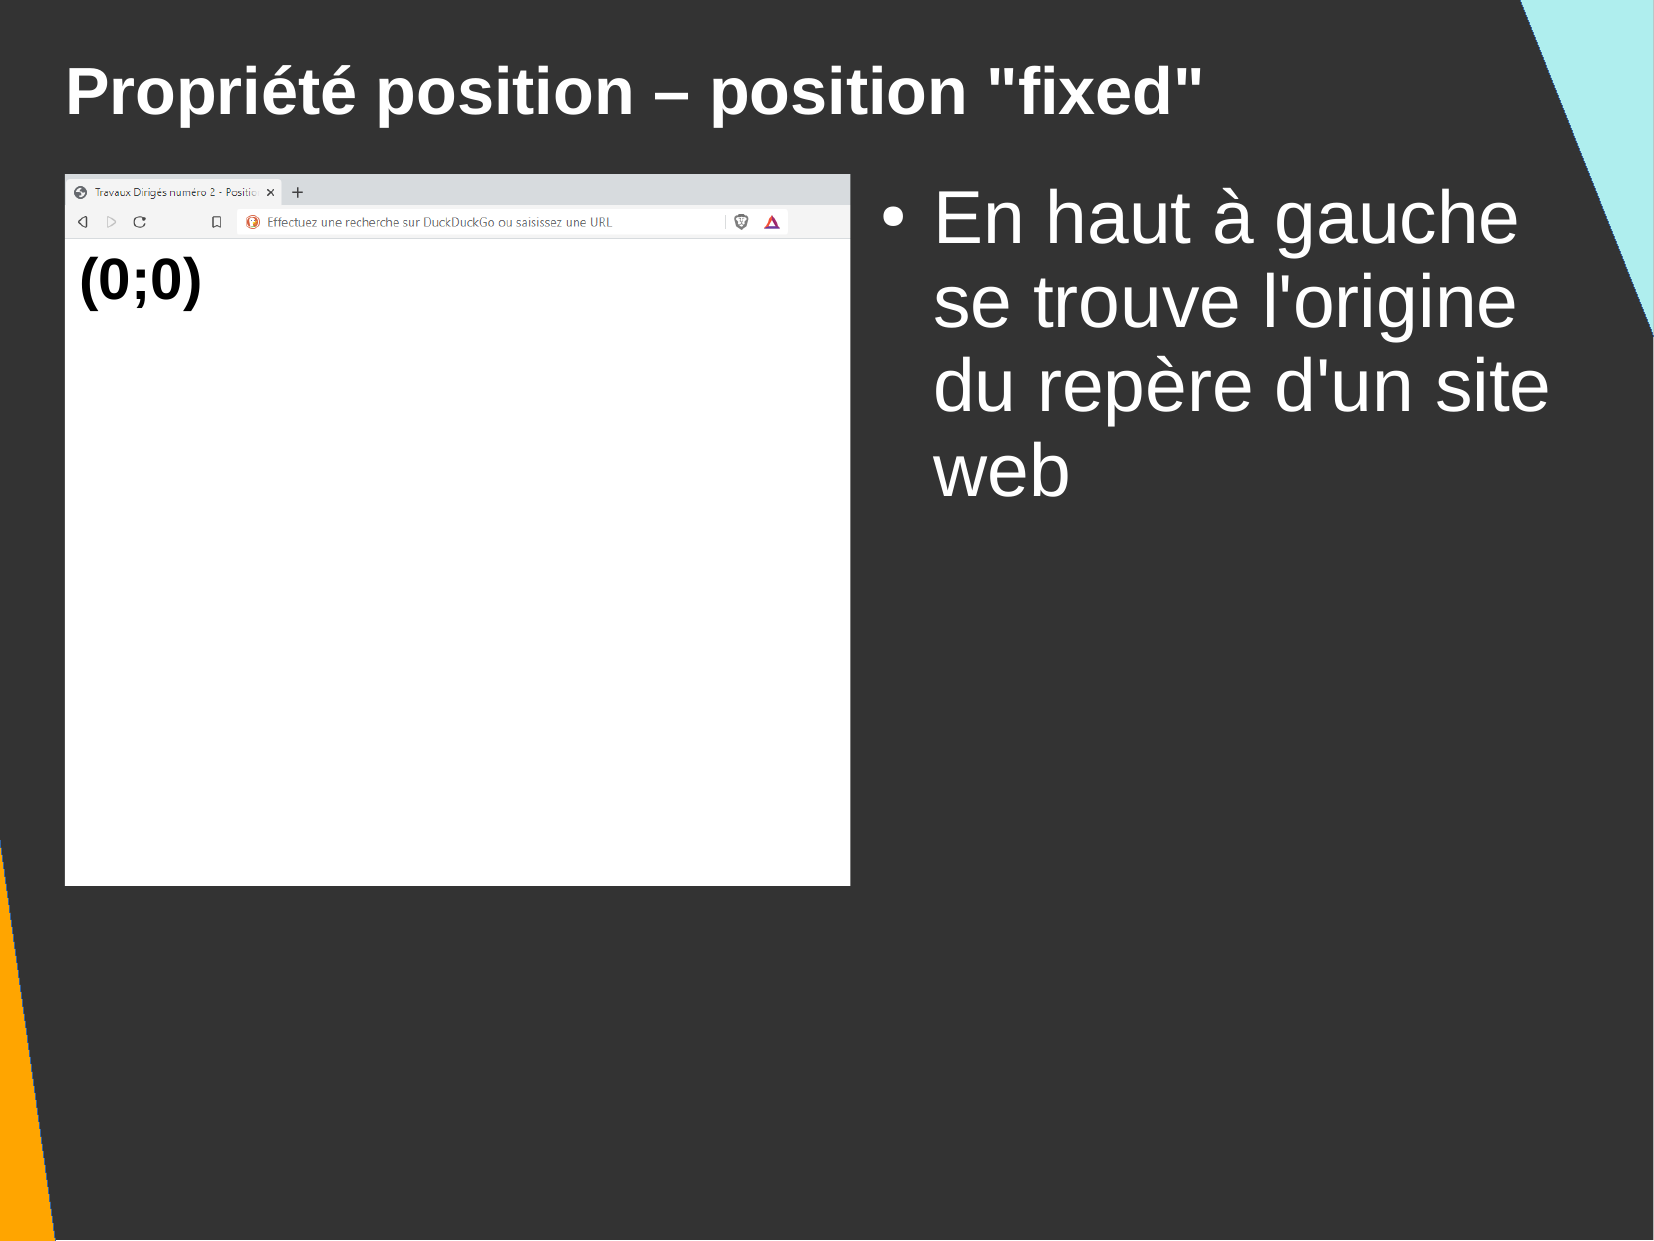

# Propriété position – position "fixed"
En haut à gauche se trouve l'origine du repère d'un site web
(0;0)